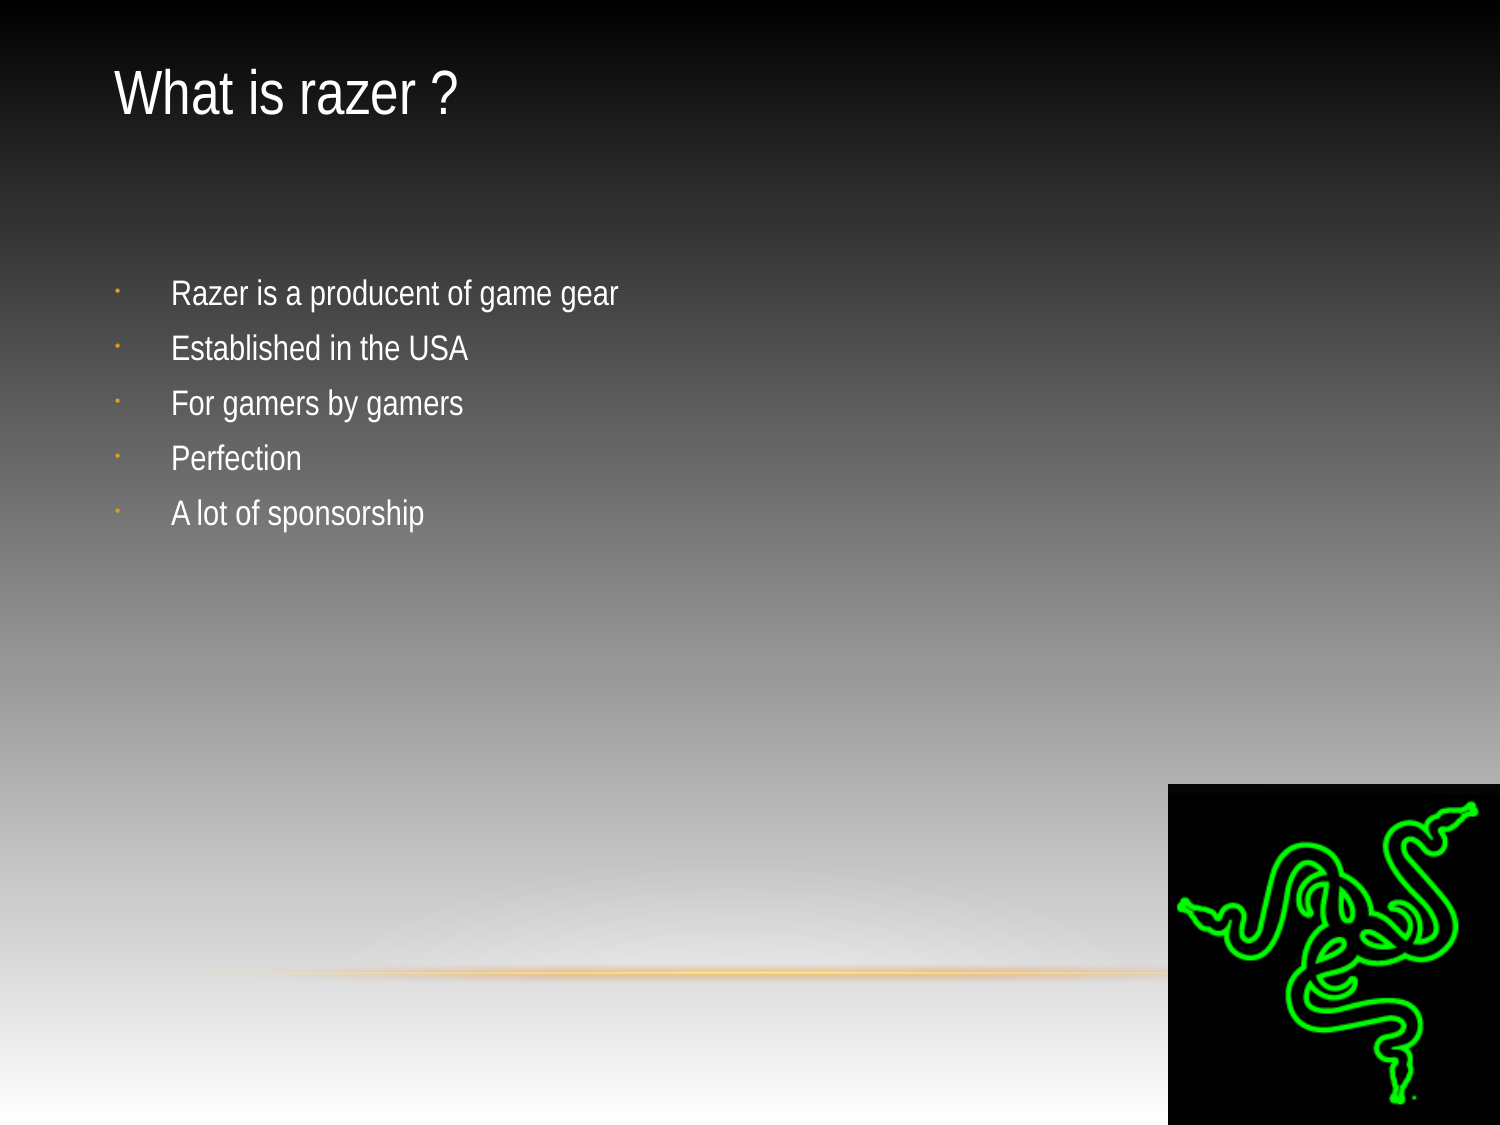

# What is razer ?
Razer is a producent of game gear
Established in the USA
For gamers by gamers
Perfection
A lot of sponsorship